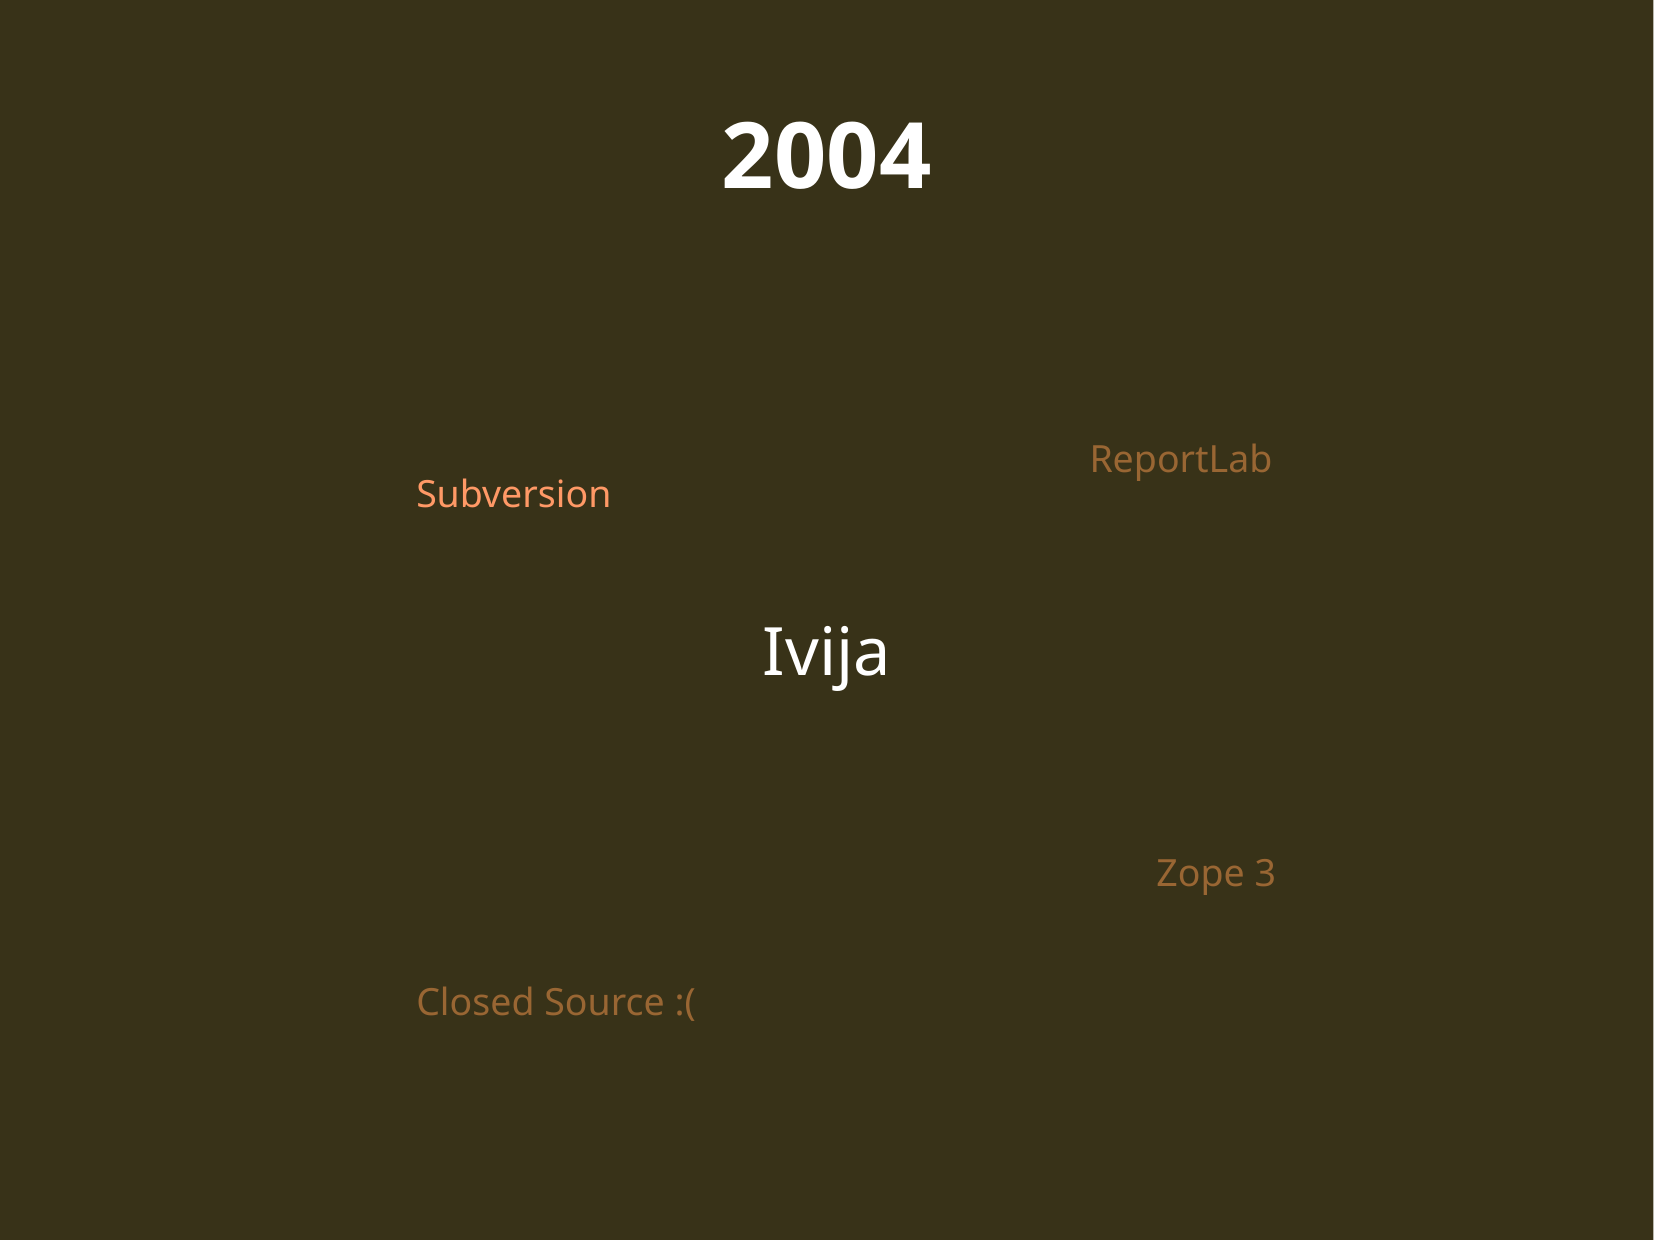

# 2004
Ivija
ReportLab
Subversion
Zope 3
Closed Source :(